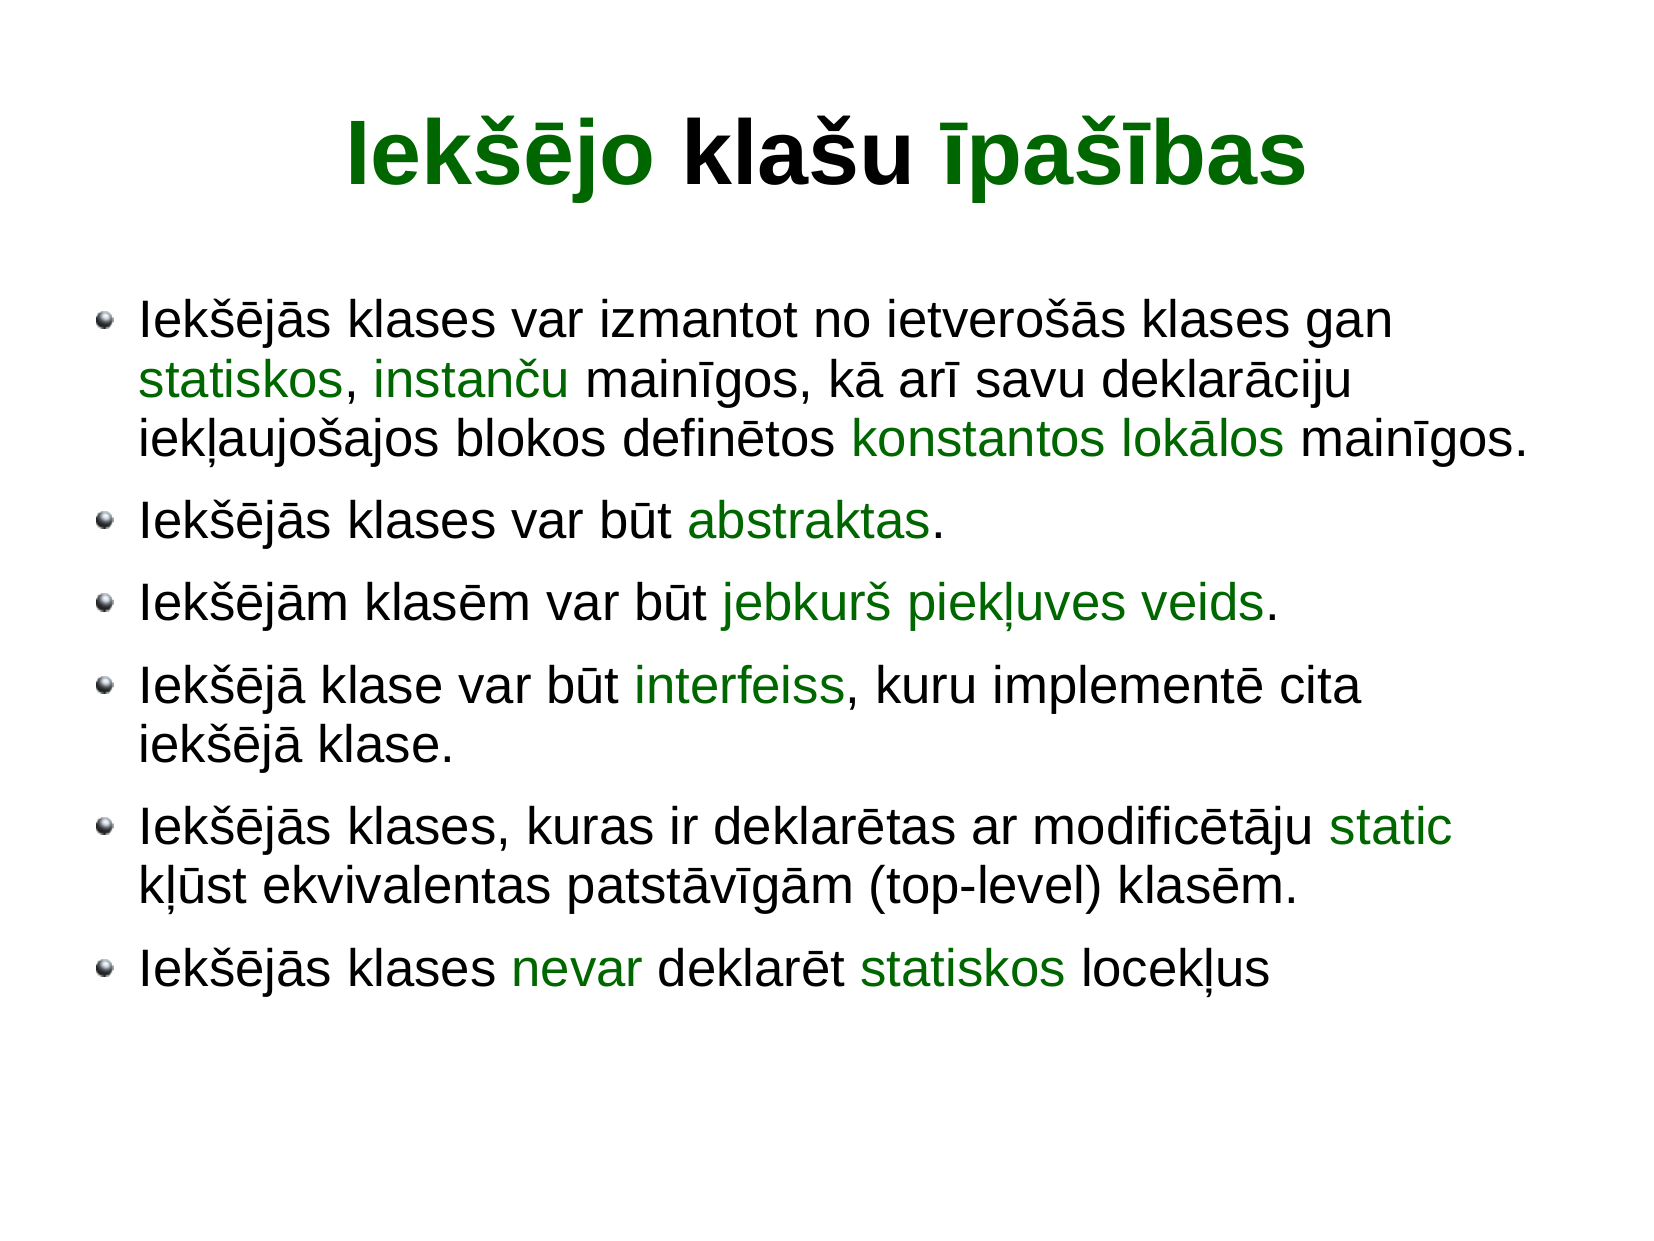

# Iekšējo klašu īpašības
Iekšējās klases var izmantot no ietverošās klases gan statiskos, instanču mainīgos, kā arī savu deklarāciju iekļaujošajos blokos definētos konstantos lokālos mainīgos.
Iekšējās klases var būt abstraktas.
Iekšējām klasēm var būt jebkurš piekļuves veids.
Iekšējā klase var būt interfeiss, kuru implementē cita iekšējā klase.
Iekšējās klases, kuras ir deklarētas ar modificētāju static kļūst ekvivalentas patstāvīgām (top-level) klasēm.
Iekšējās klases nevar deklarēt statiskos locekļus